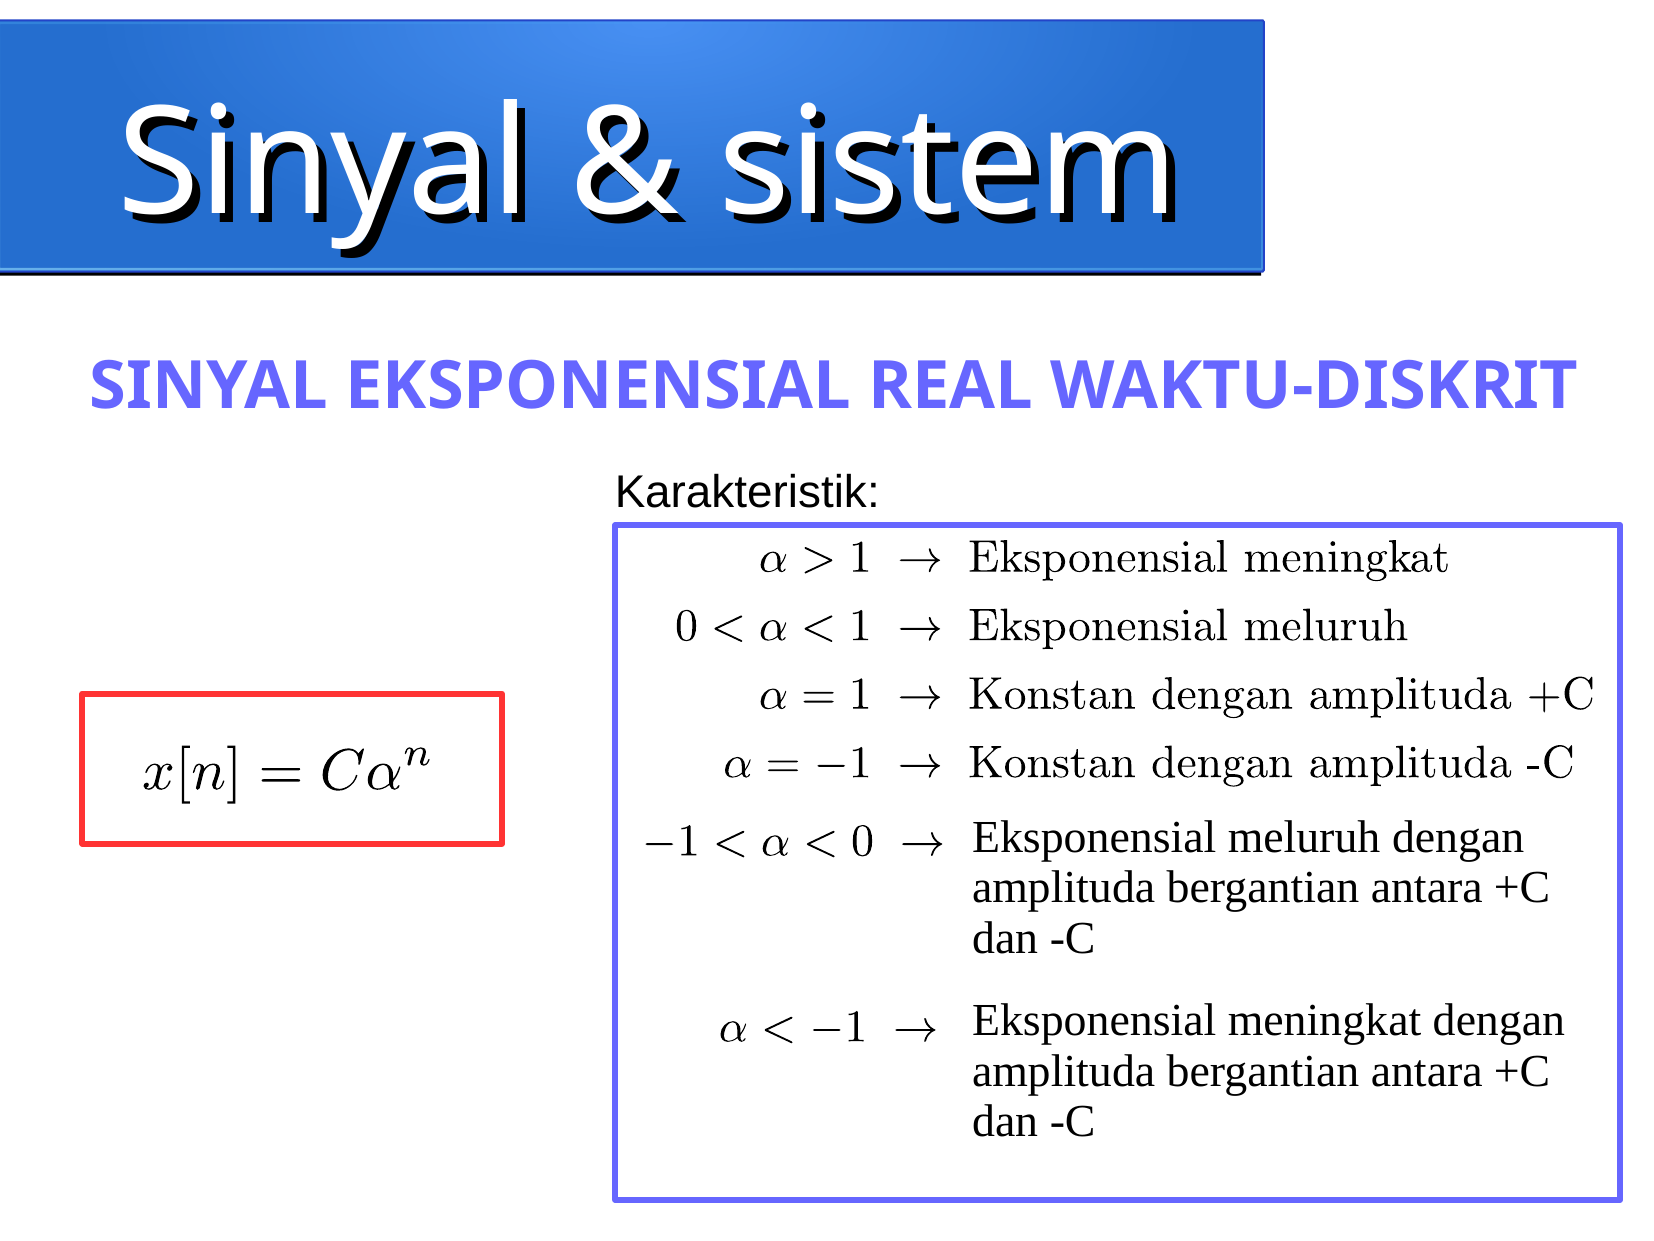

Sinyal & sistem
SINYAL EKSPONENSIAL REAL WAKTU-DISKRIT
Karakteristik:
Eksponensial meluruh dengan amplituda bergantian antara +C dan -C
Eksponensial meningkat dengan amplituda bergantian antara +C dan -C